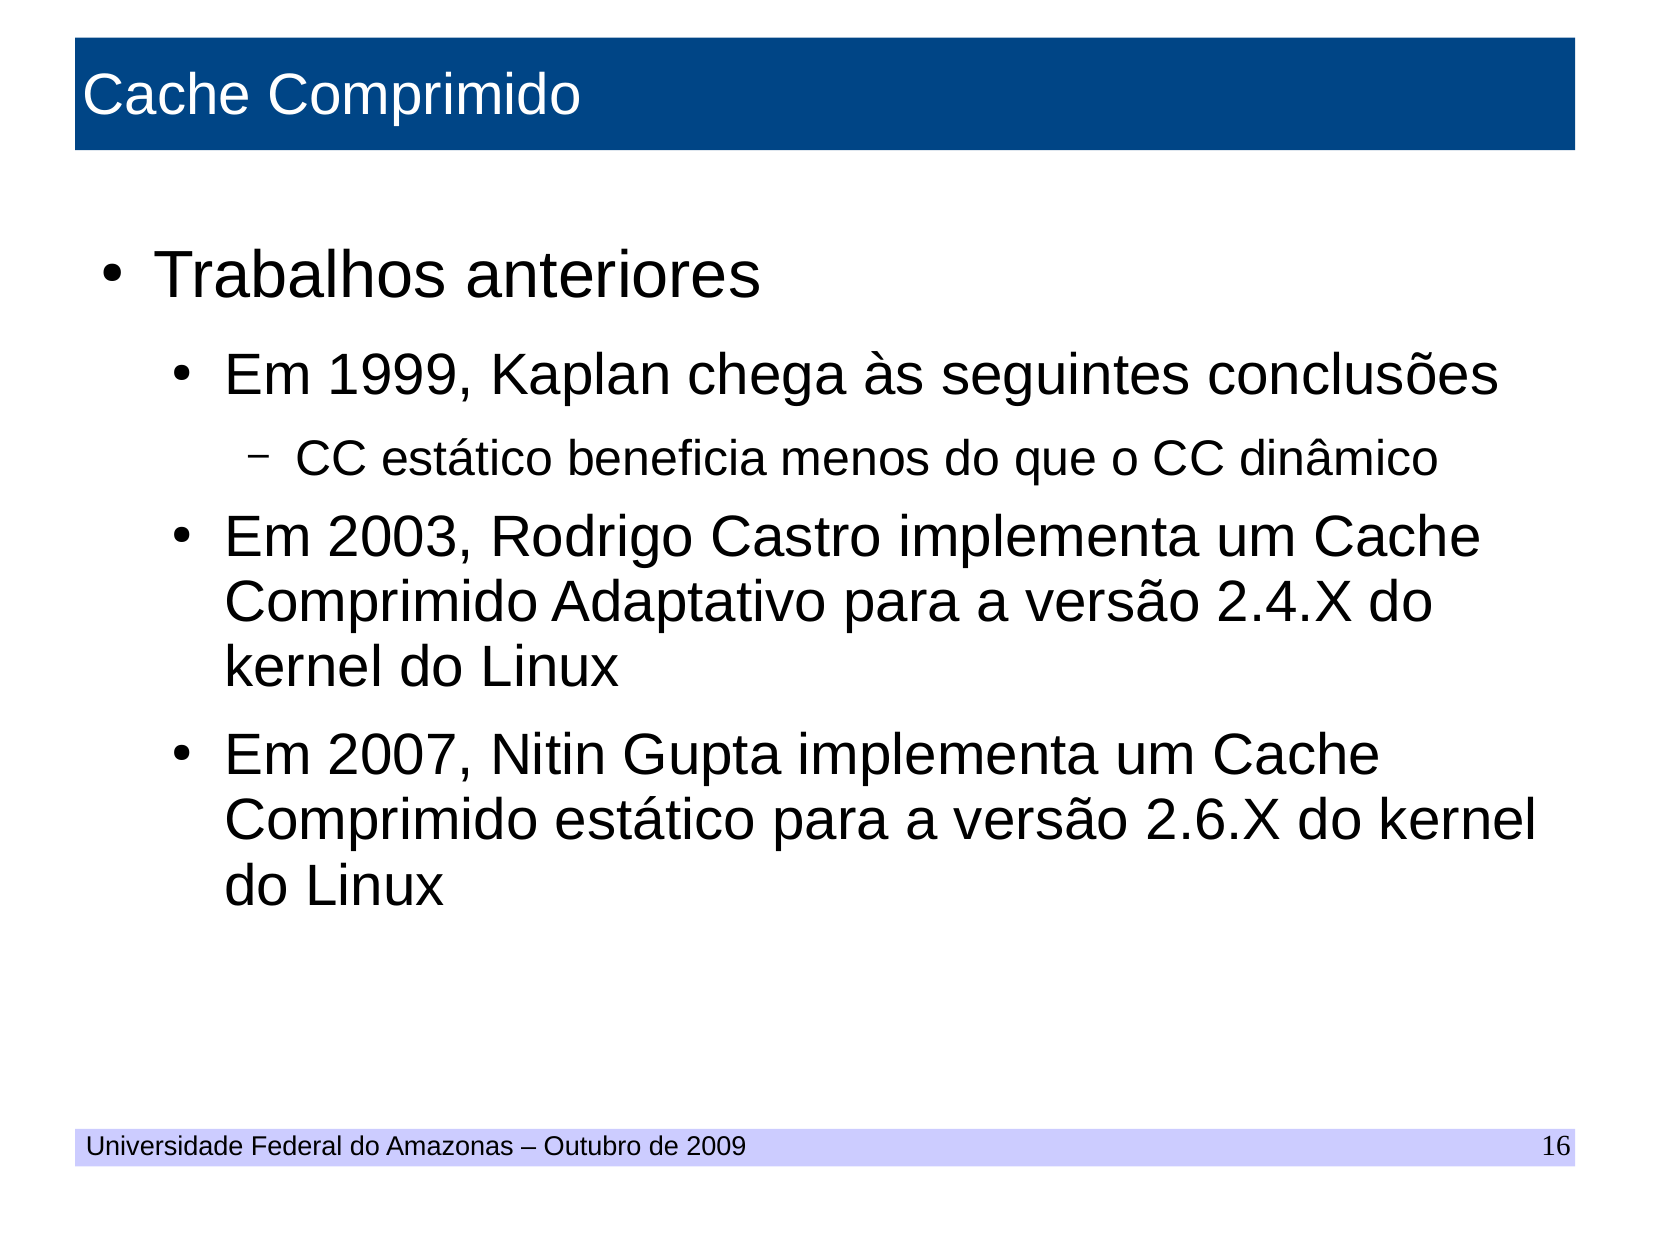

# Cache Comprimido
Trabalhos anteriores
Em 1999, Kaplan chega às seguintes conclusões
CC estático beneficia menos do que o CC dinâmico
Em 2003, Rodrigo Castro implementa um Cache Comprimido Adaptativo para a versão 2.4.X do kernel do Linux
Em 2007, Nitin Gupta implementa um Cache Comprimido estático para a versão 2.6.X do kernel do Linux
16